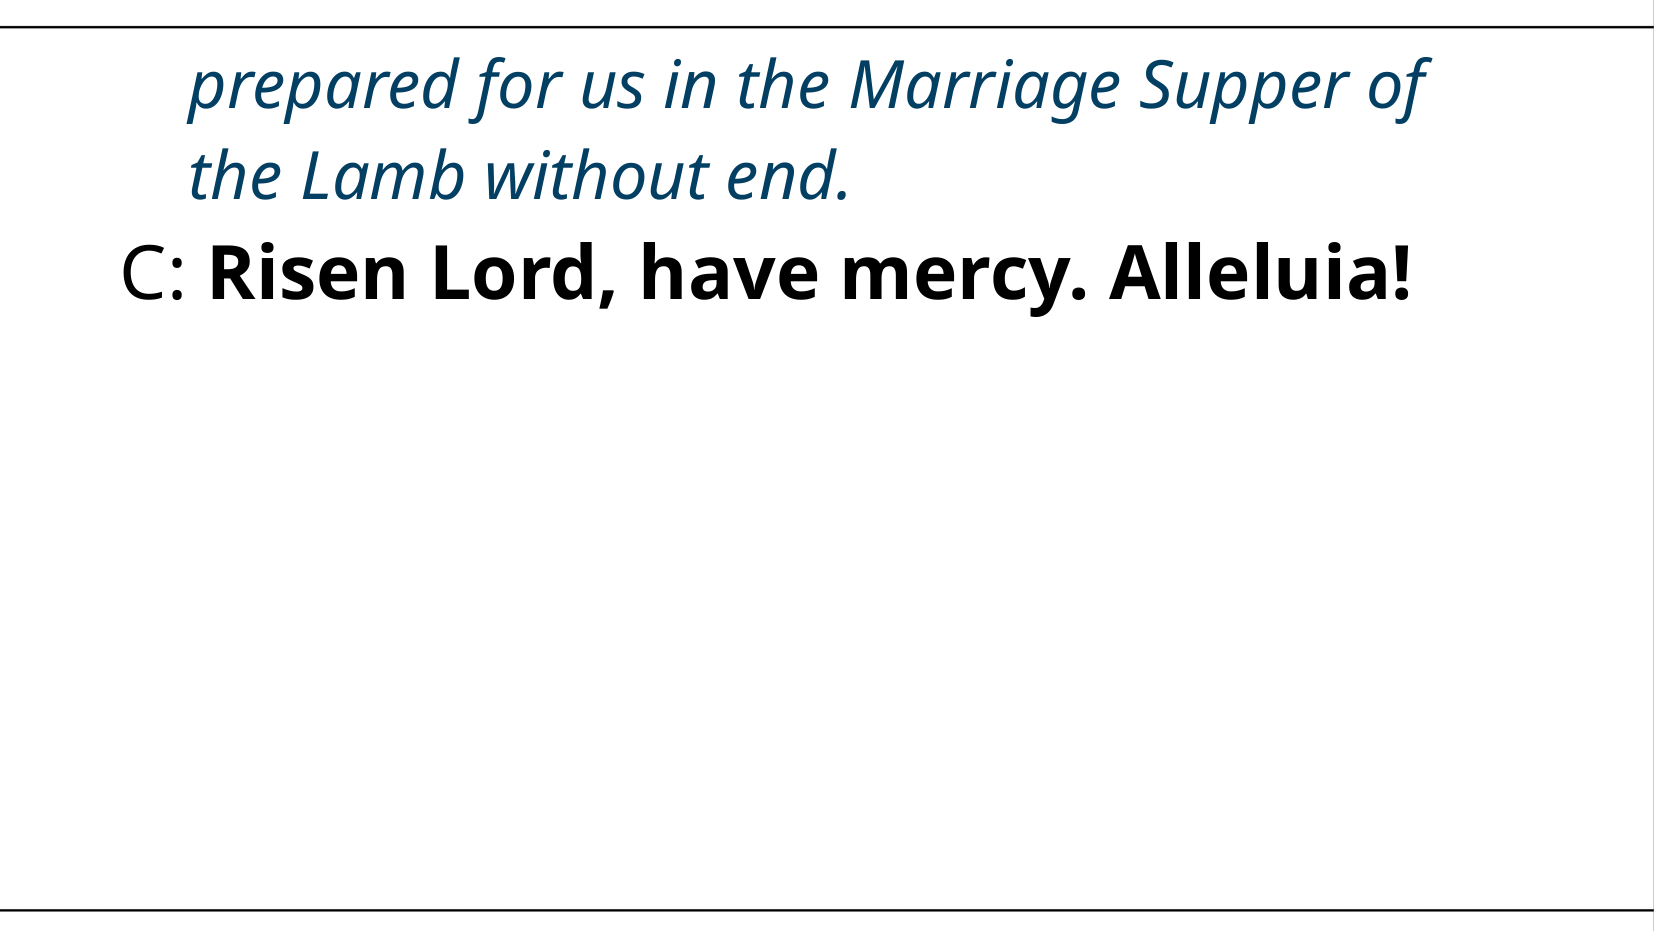

prepared for us in the Marriage Supper of
 the Lamb without end.
C: Risen Lord, have mercy. Alleluia!